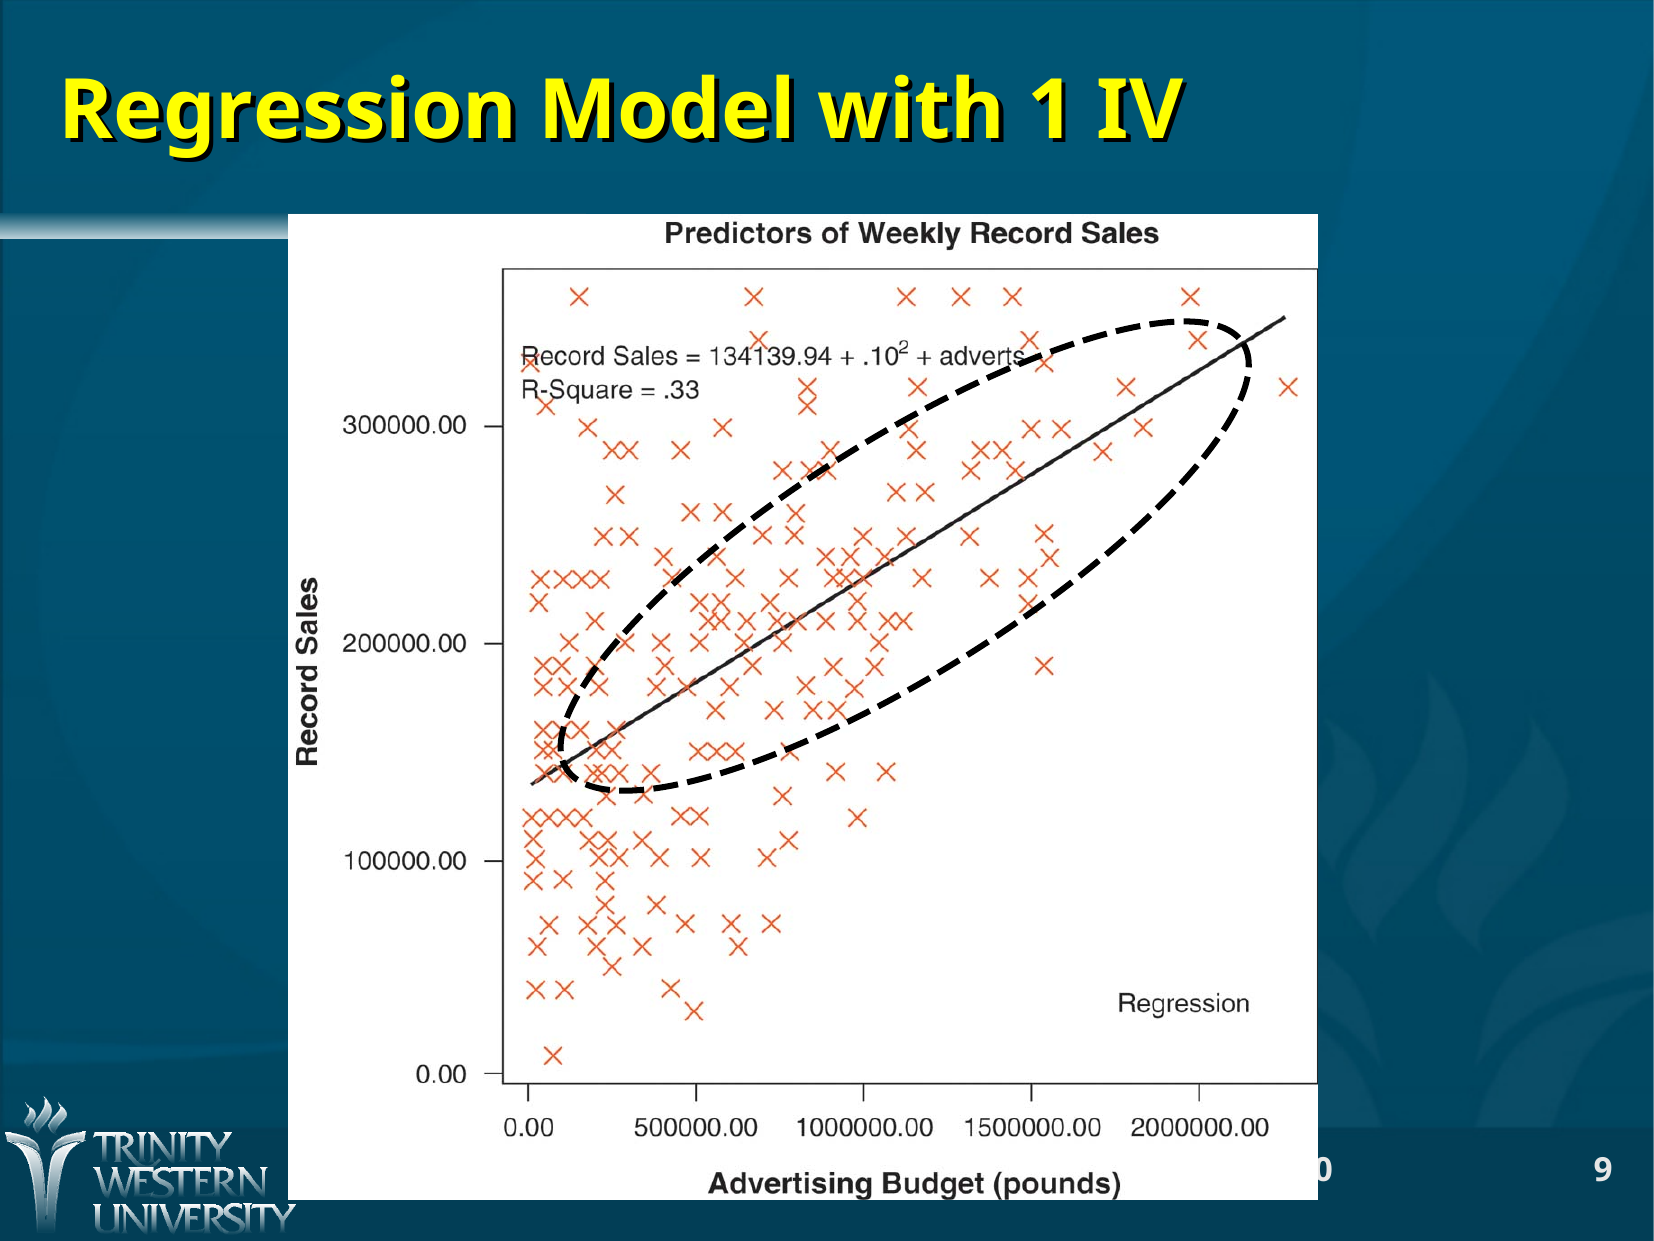

# Regression Model with 1 IV
CPSY501: multiple regression
8 Oct 2010
9